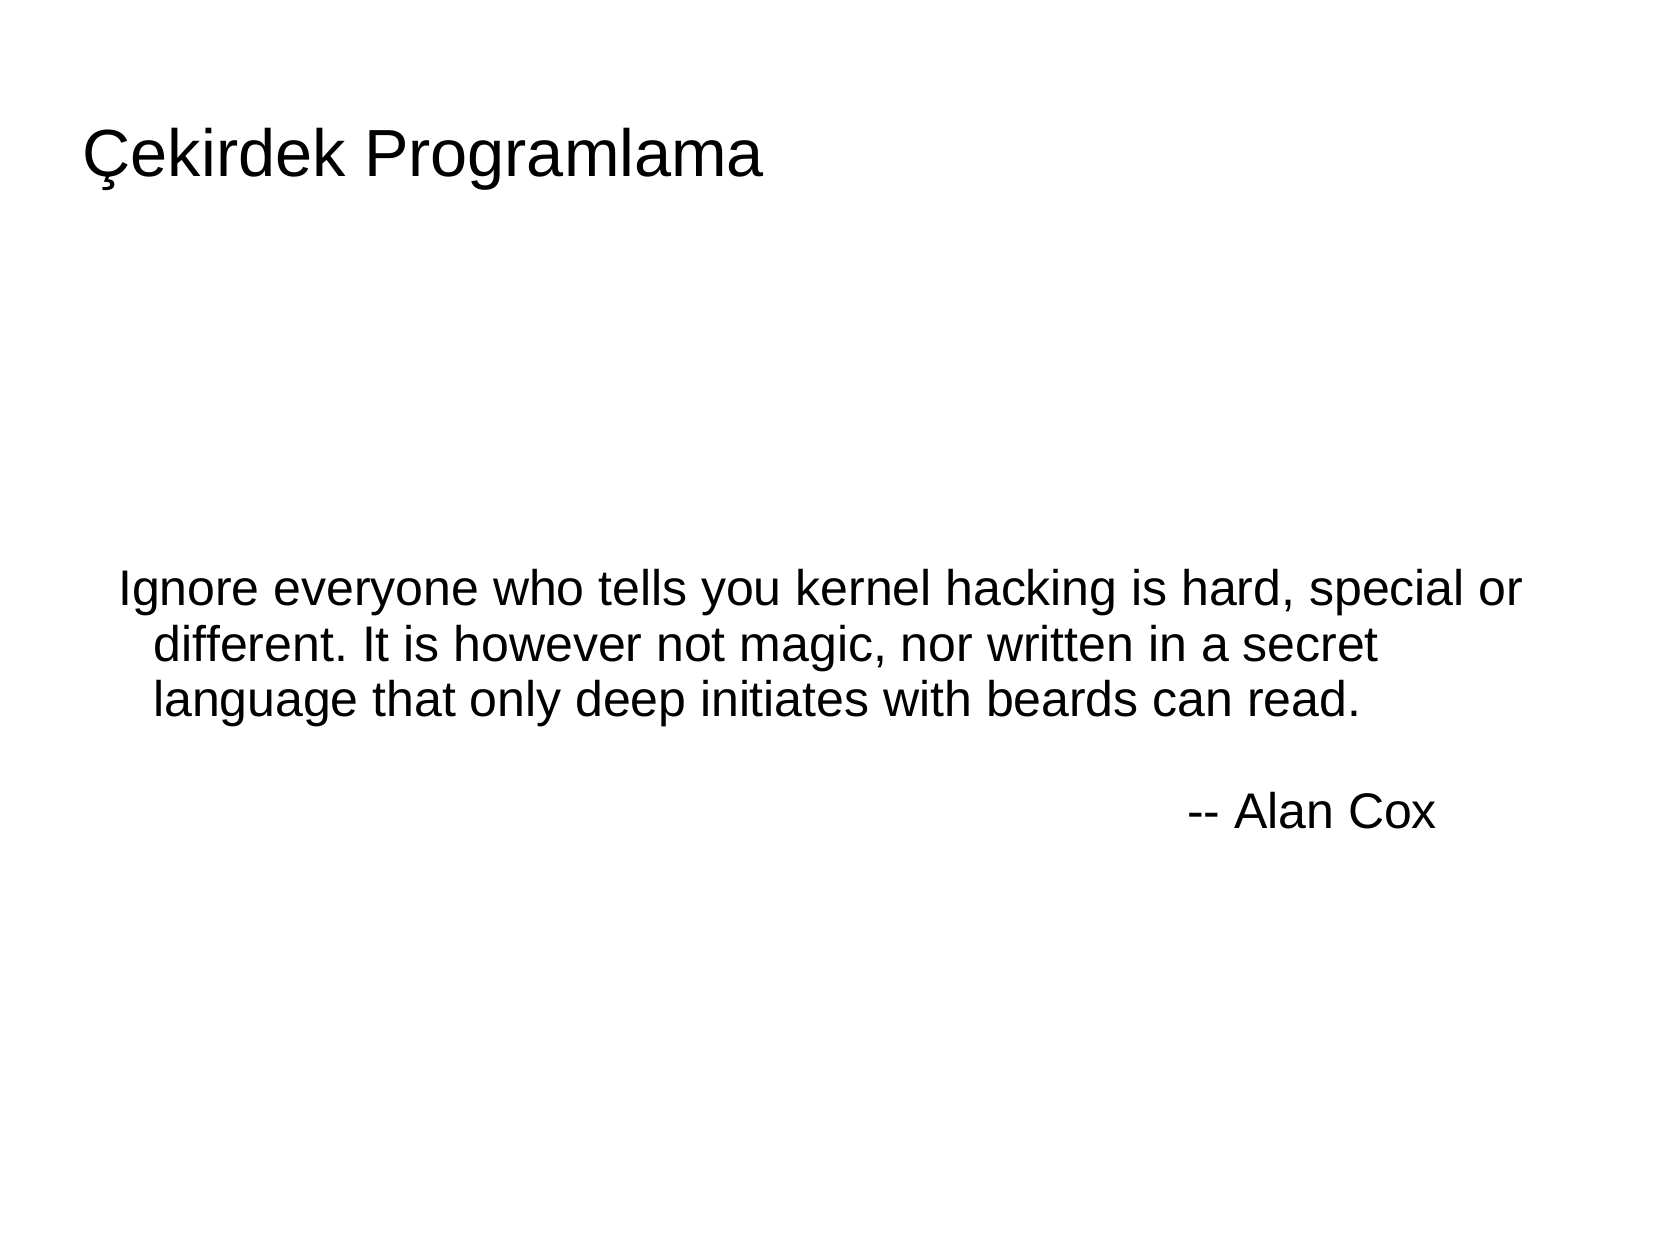

# Çekirdek Programlama
Ignore everyone who tells you kernel hacking is hard, special or different. It is however not magic, nor written in a secret language that only deep initiates with beards can read.
														-- Alan Cox